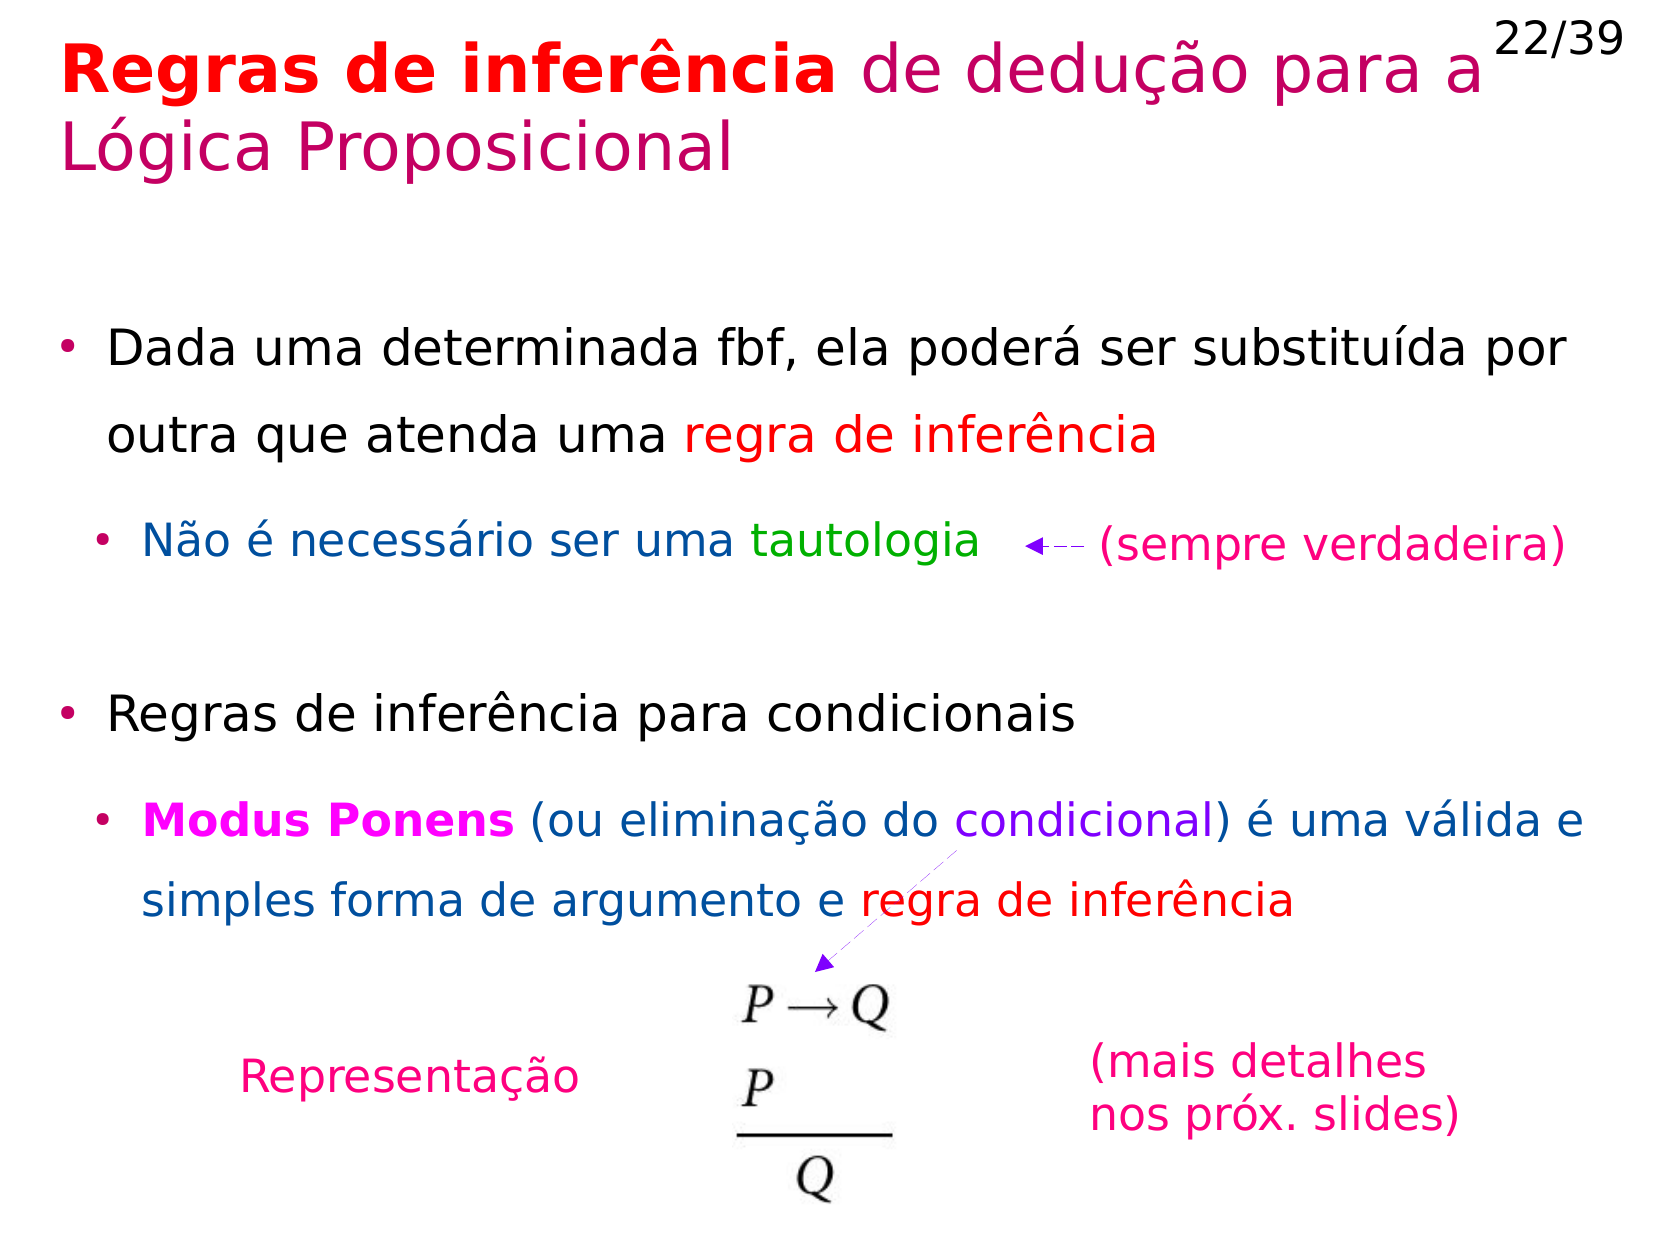

# Regras de inferência de dedução para a Lógica Proposicional
22
Dada uma determinada fbf, ela poderá ser substituída por outra que atenda uma regra de inferência
Não é necessário ser uma tautologia
Regras de inferência para condicionais
Modus Ponens (ou eliminação do condicional) é uma válida e simples forma de argumento e regra de inferência
(sempre verdadeira)
(mais detalhes
nos próx. slides)
Representação